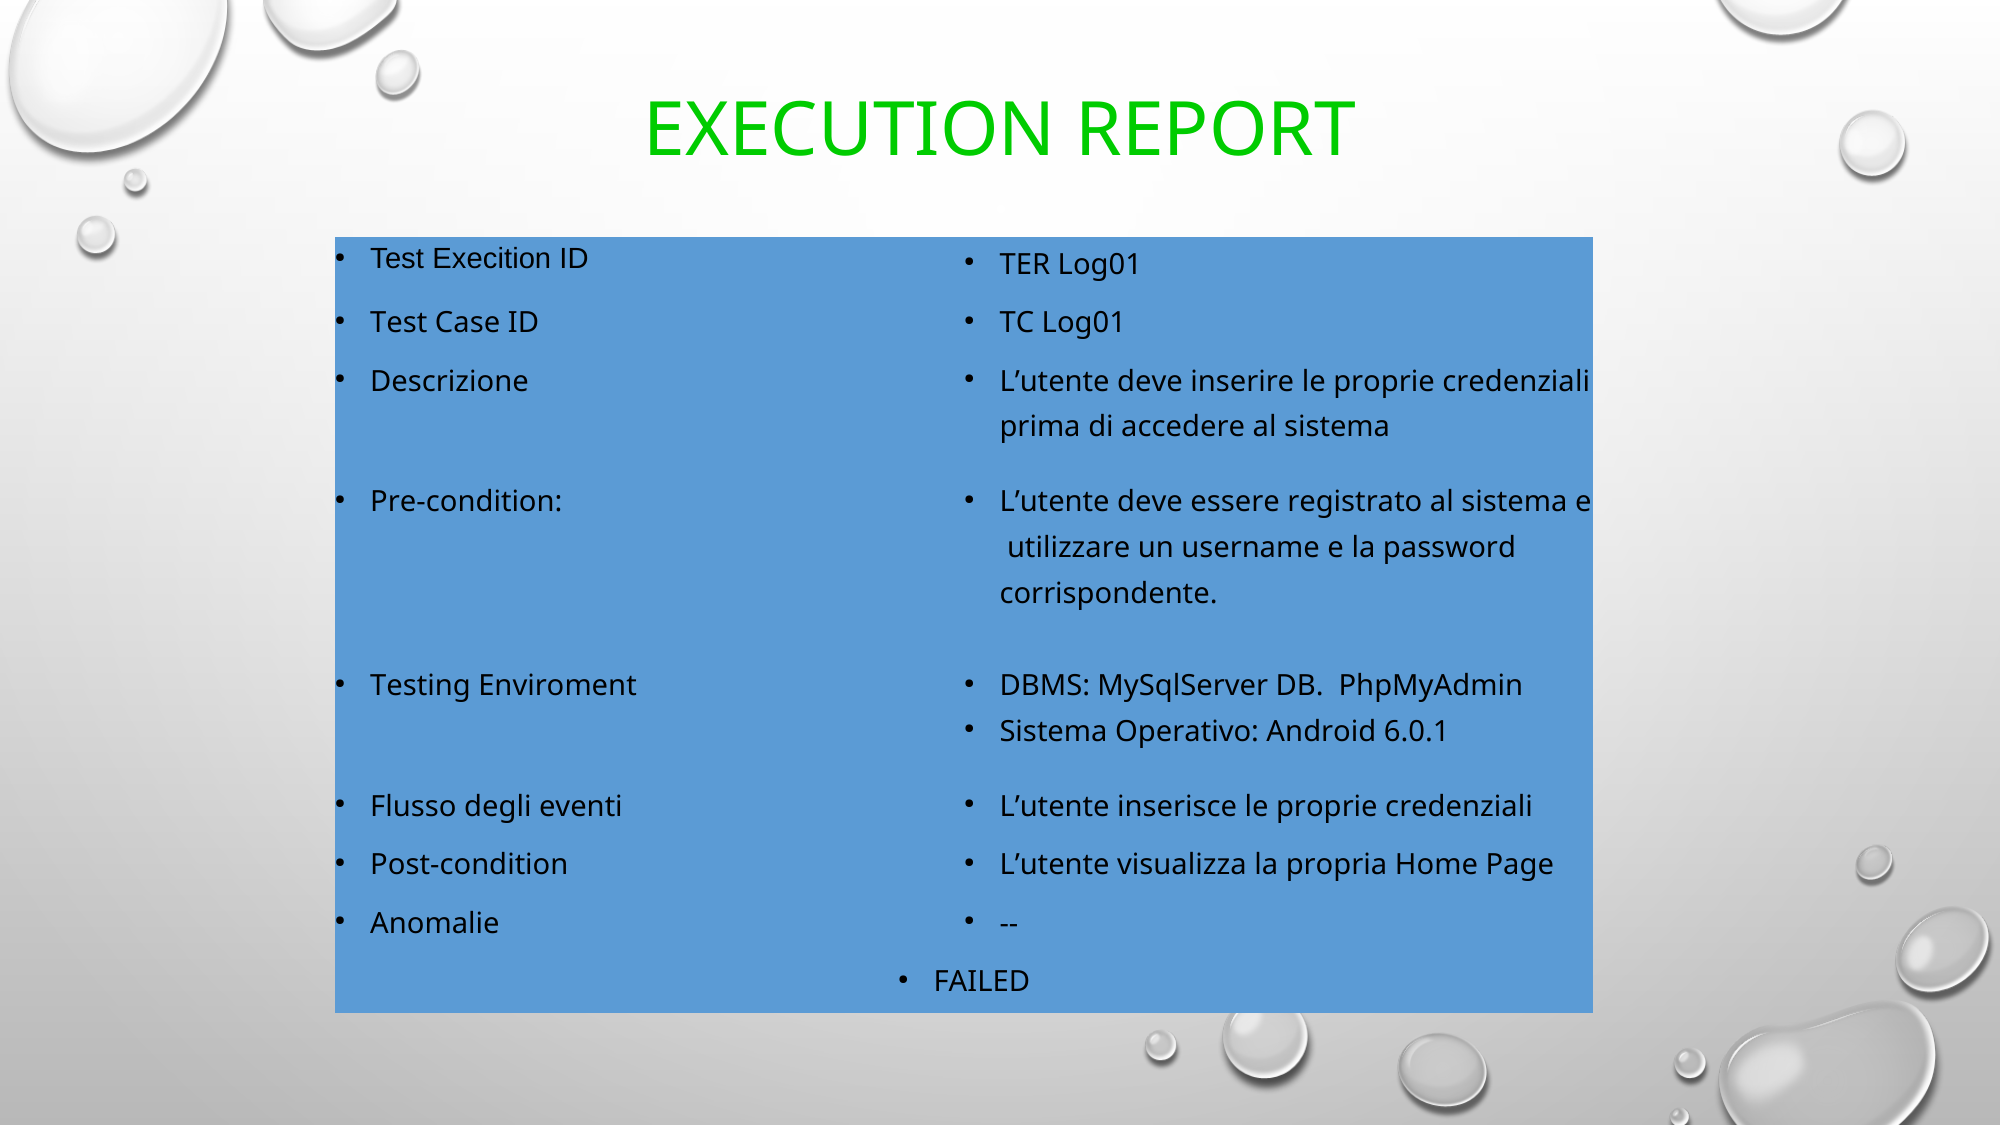

# EXEcution REport
| Test Execition ID | TER Log01 |
| --- | --- |
| Test Case ID | TC Log01 |
| Descrizione | L’utente deve inserire le proprie credenziali prima di accedere al sistema |
| Pre-condition: | L’utente deve essere registrato al sistema e utilizzare un username e la password corrispondente. |
| Testing Enviroment | DBMS: MySqlServer DB. PhpMyAdmin Sistema Operativo: Android 6.0.1 |
| Flusso degli eventi | L’utente inserisce le proprie credenziali |
| Post-condition | L’utente visualizza la propria Home Page |
| Anomalie | -- |
| FAILED | |